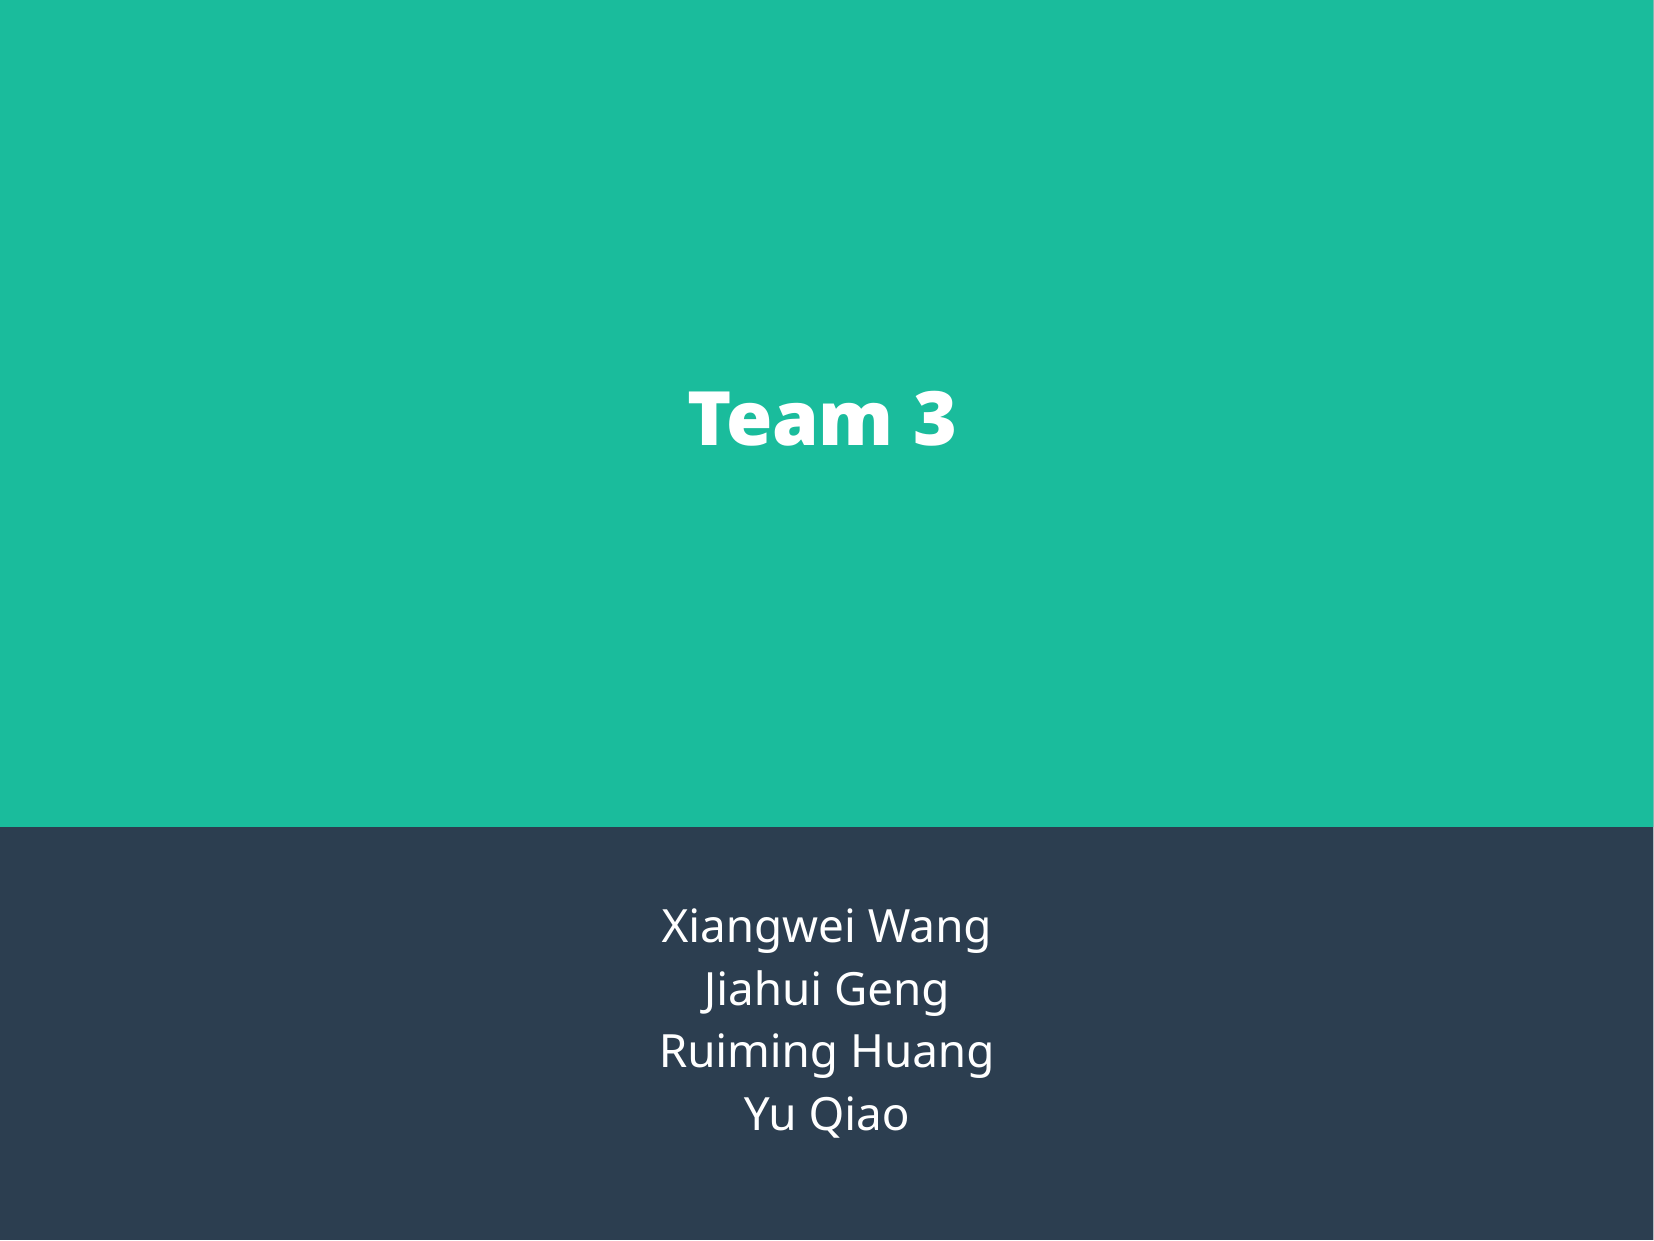

# Team 3
Xiangwei Wang
Jiahui Geng
Ruiming Huang
Yu Qiao